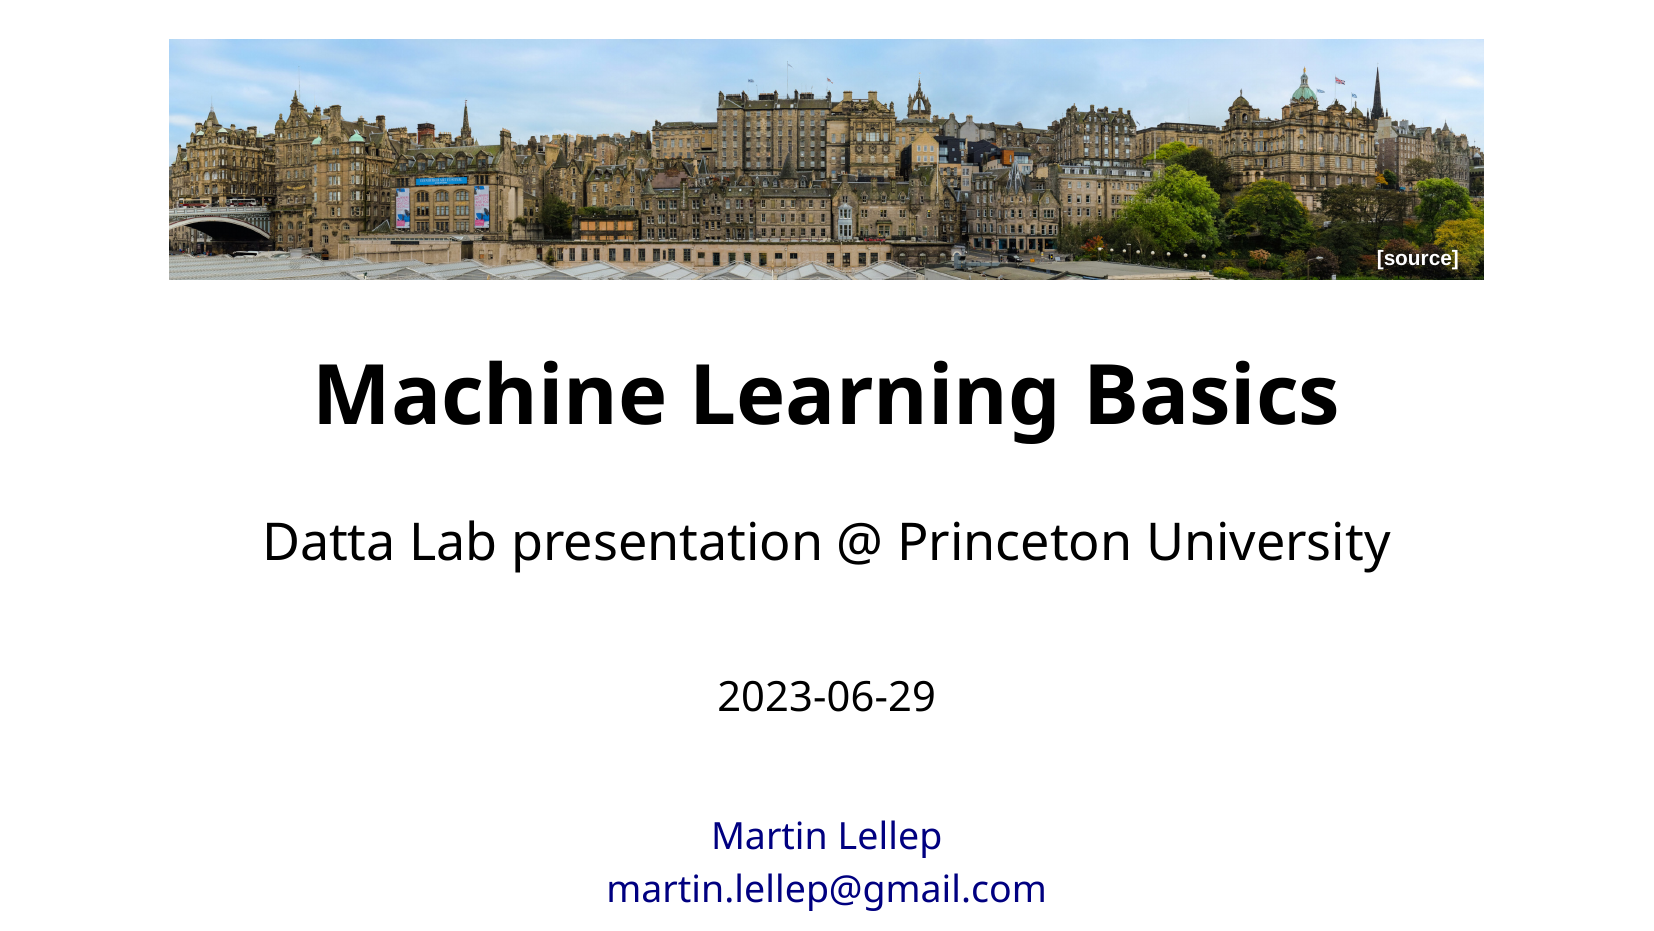

[source]
Machine Learning Basics
# Datta Lab presentation @ Princeton University
2023-06-29
Martin Lellep
martin.lellep@gmail.com